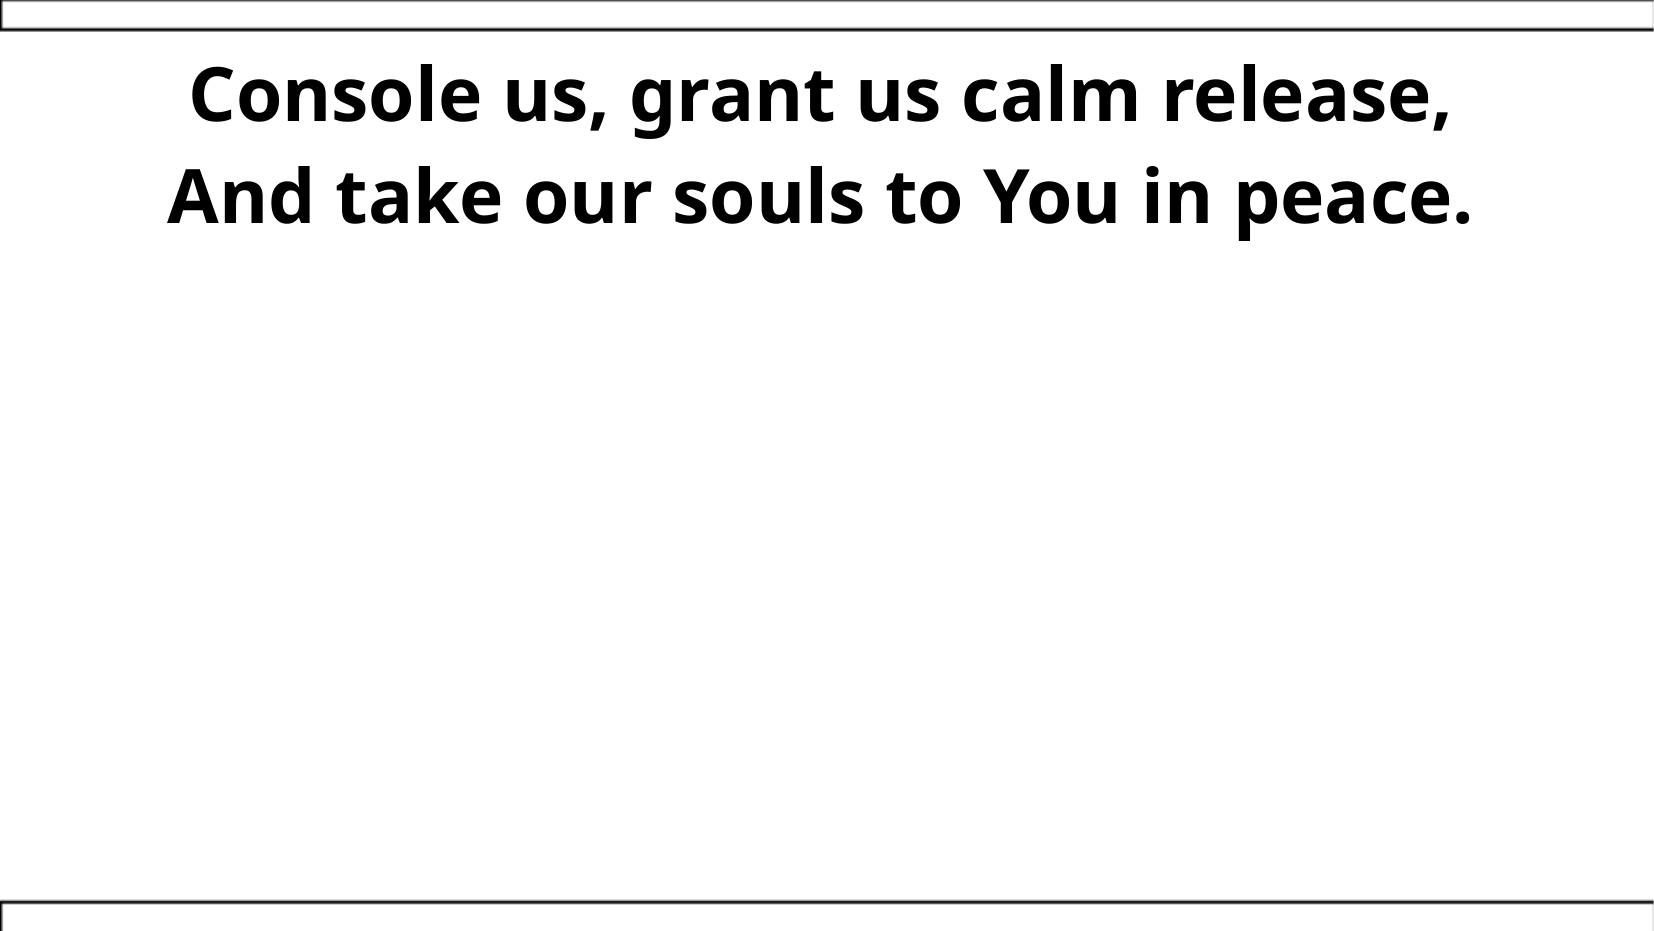

Console us, grant us calm release,
And take our souls to You in peace.